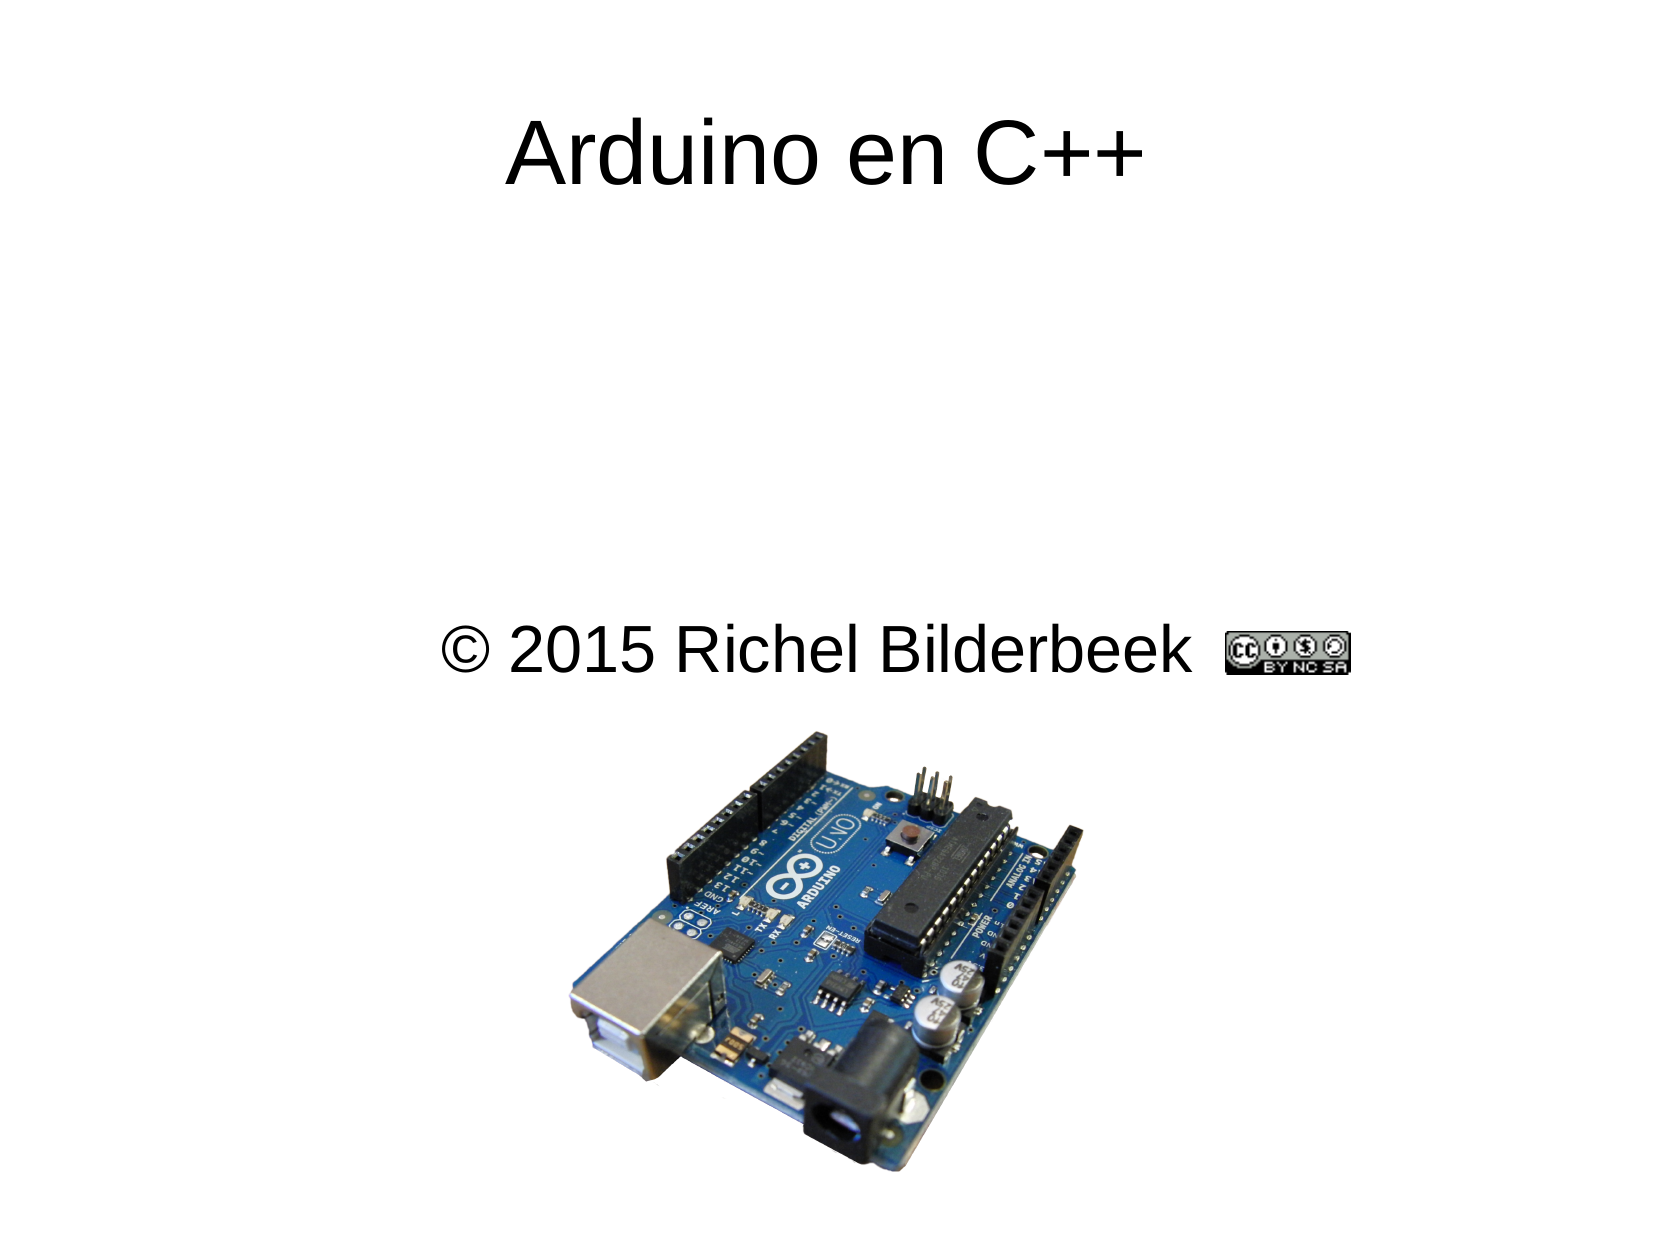

# Arduino en C++
© 2015 Richel Bilderbeek